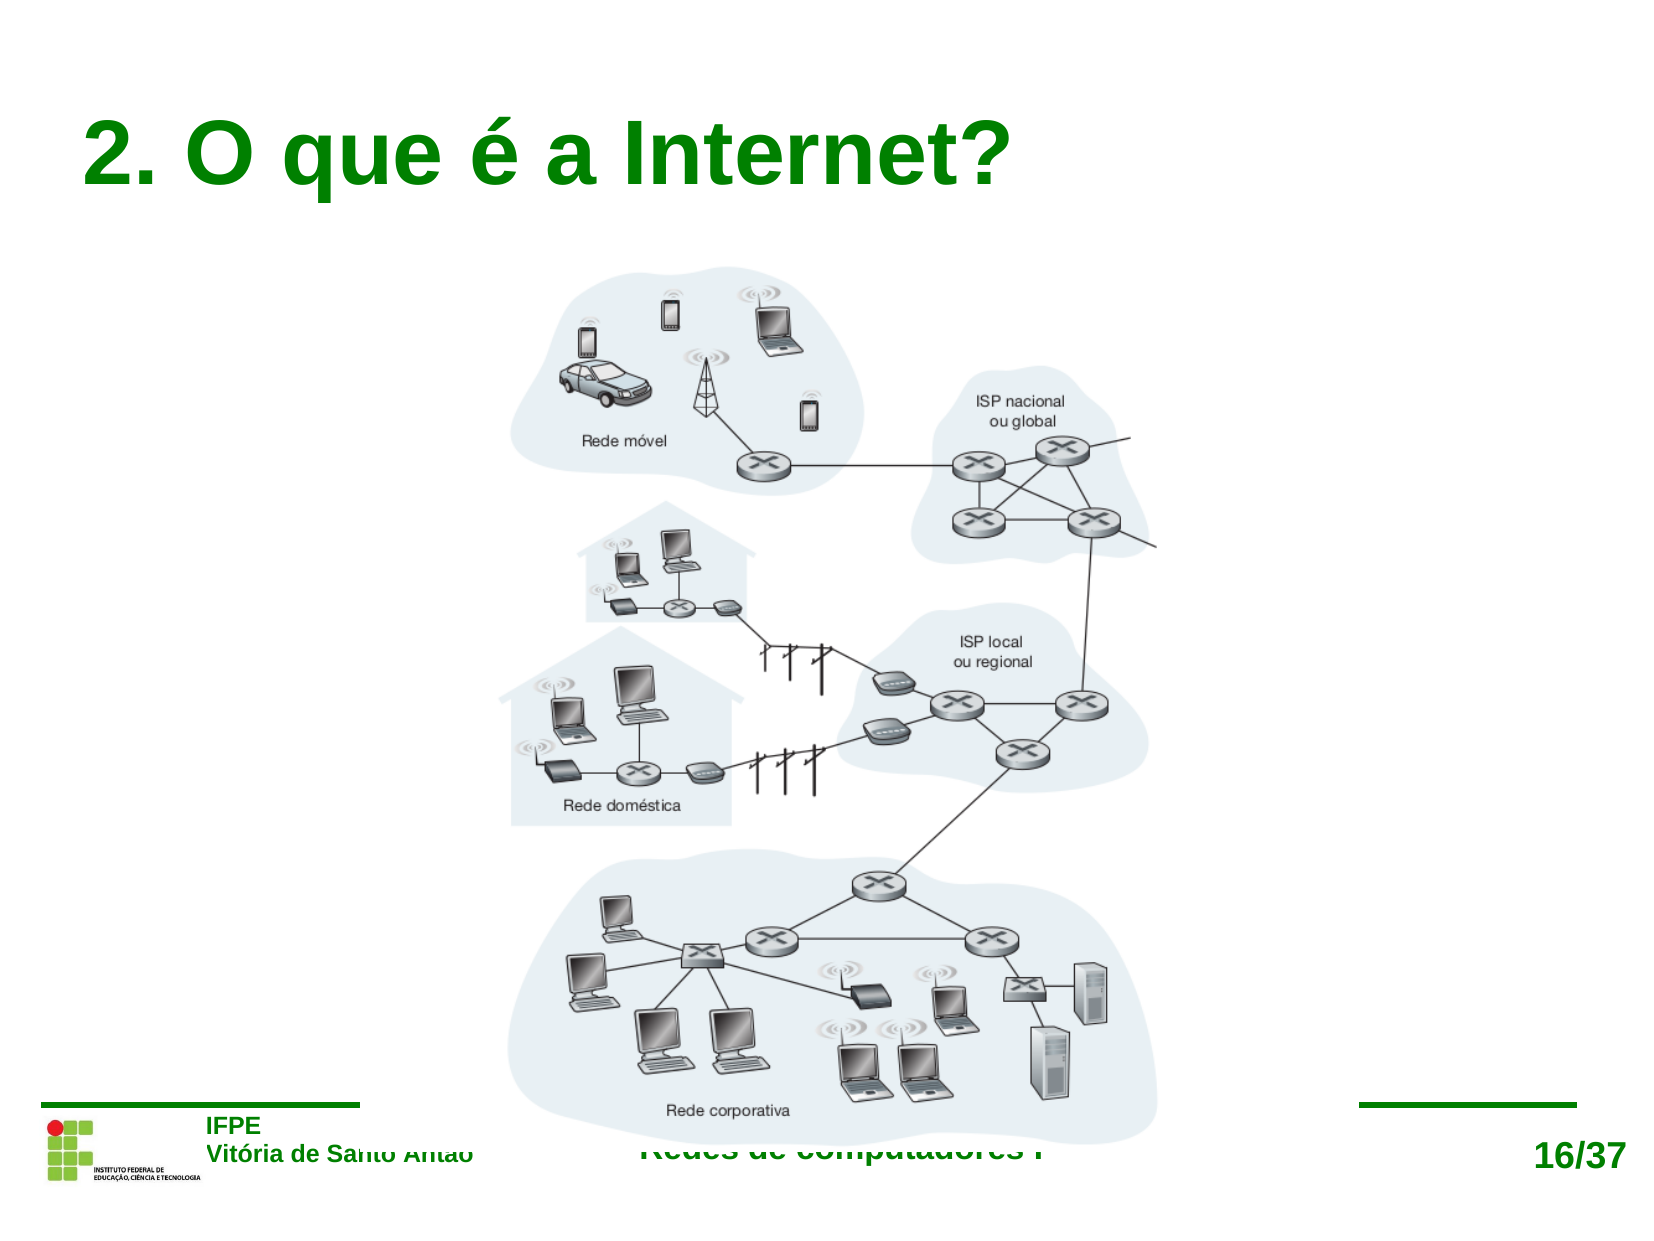

# 2. O que é a Internet?